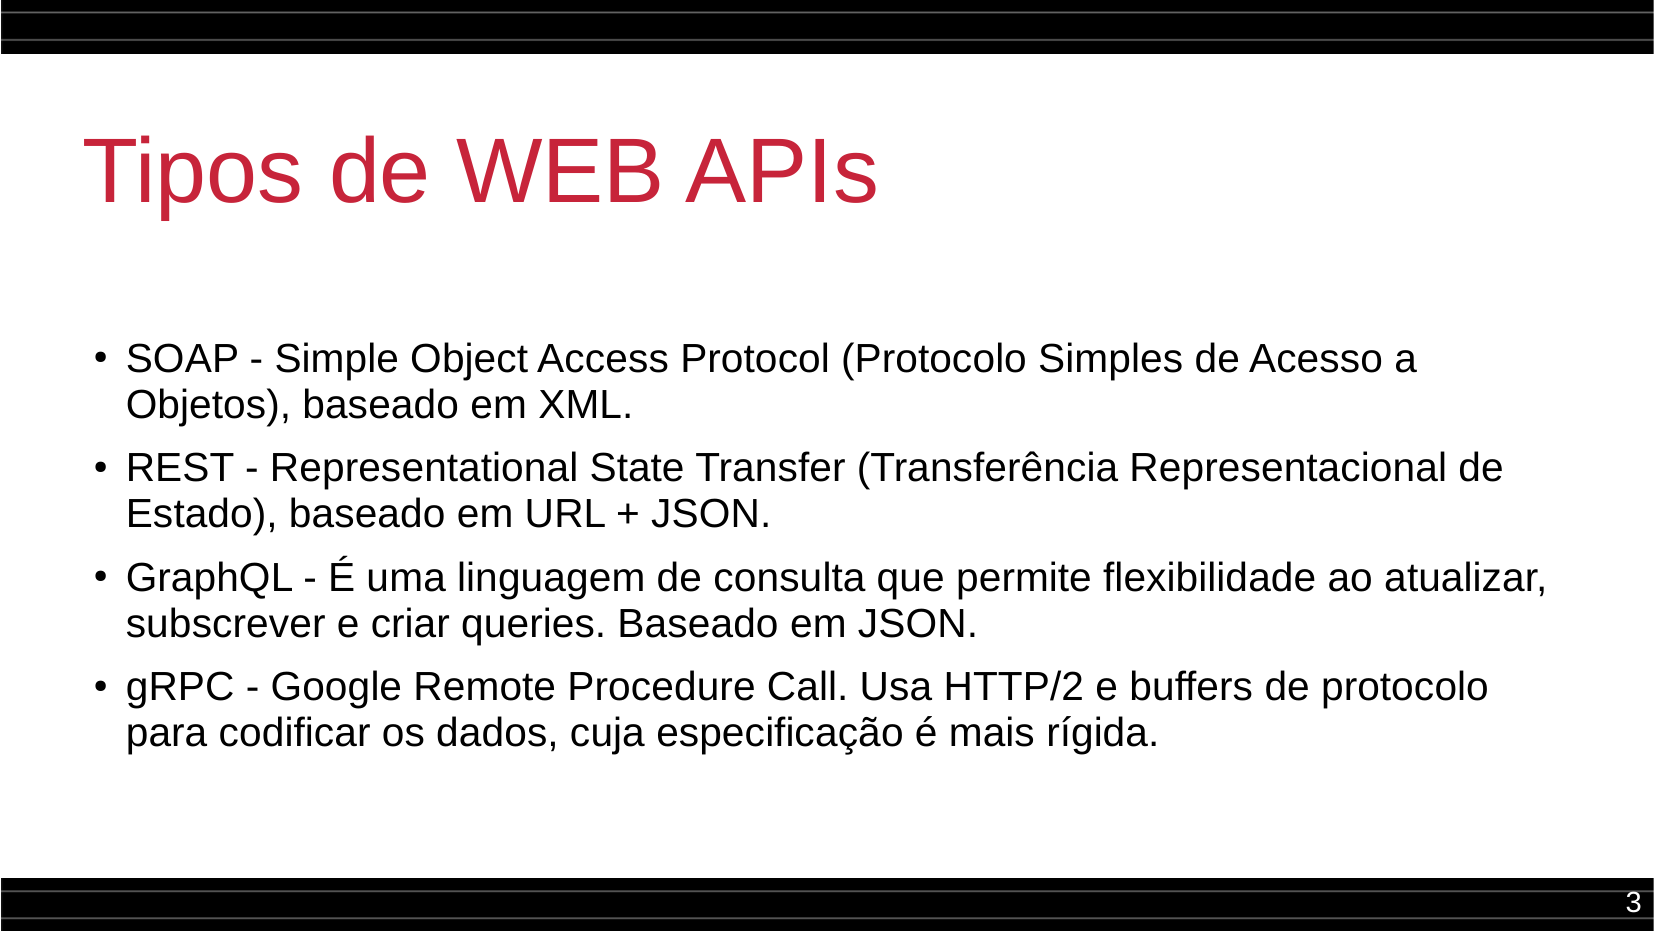

# Tipos de WEB APIs
SOAP - Simple Object Access Protocol (Protocolo Simples de Acesso a Objetos), baseado em XML.
REST - Representational State Transfer (Transferência Representacional de Estado), baseado em URL + JSON.
GraphQL - É uma linguagem de consulta que permite flexibilidade ao atualizar, subscrever e criar queries. Baseado em JSON.
gRPC - Google Remote Procedure Call. Usa HTTP/2 e buffers de protocolo para codificar os dados, cuja especificação é mais rígida.